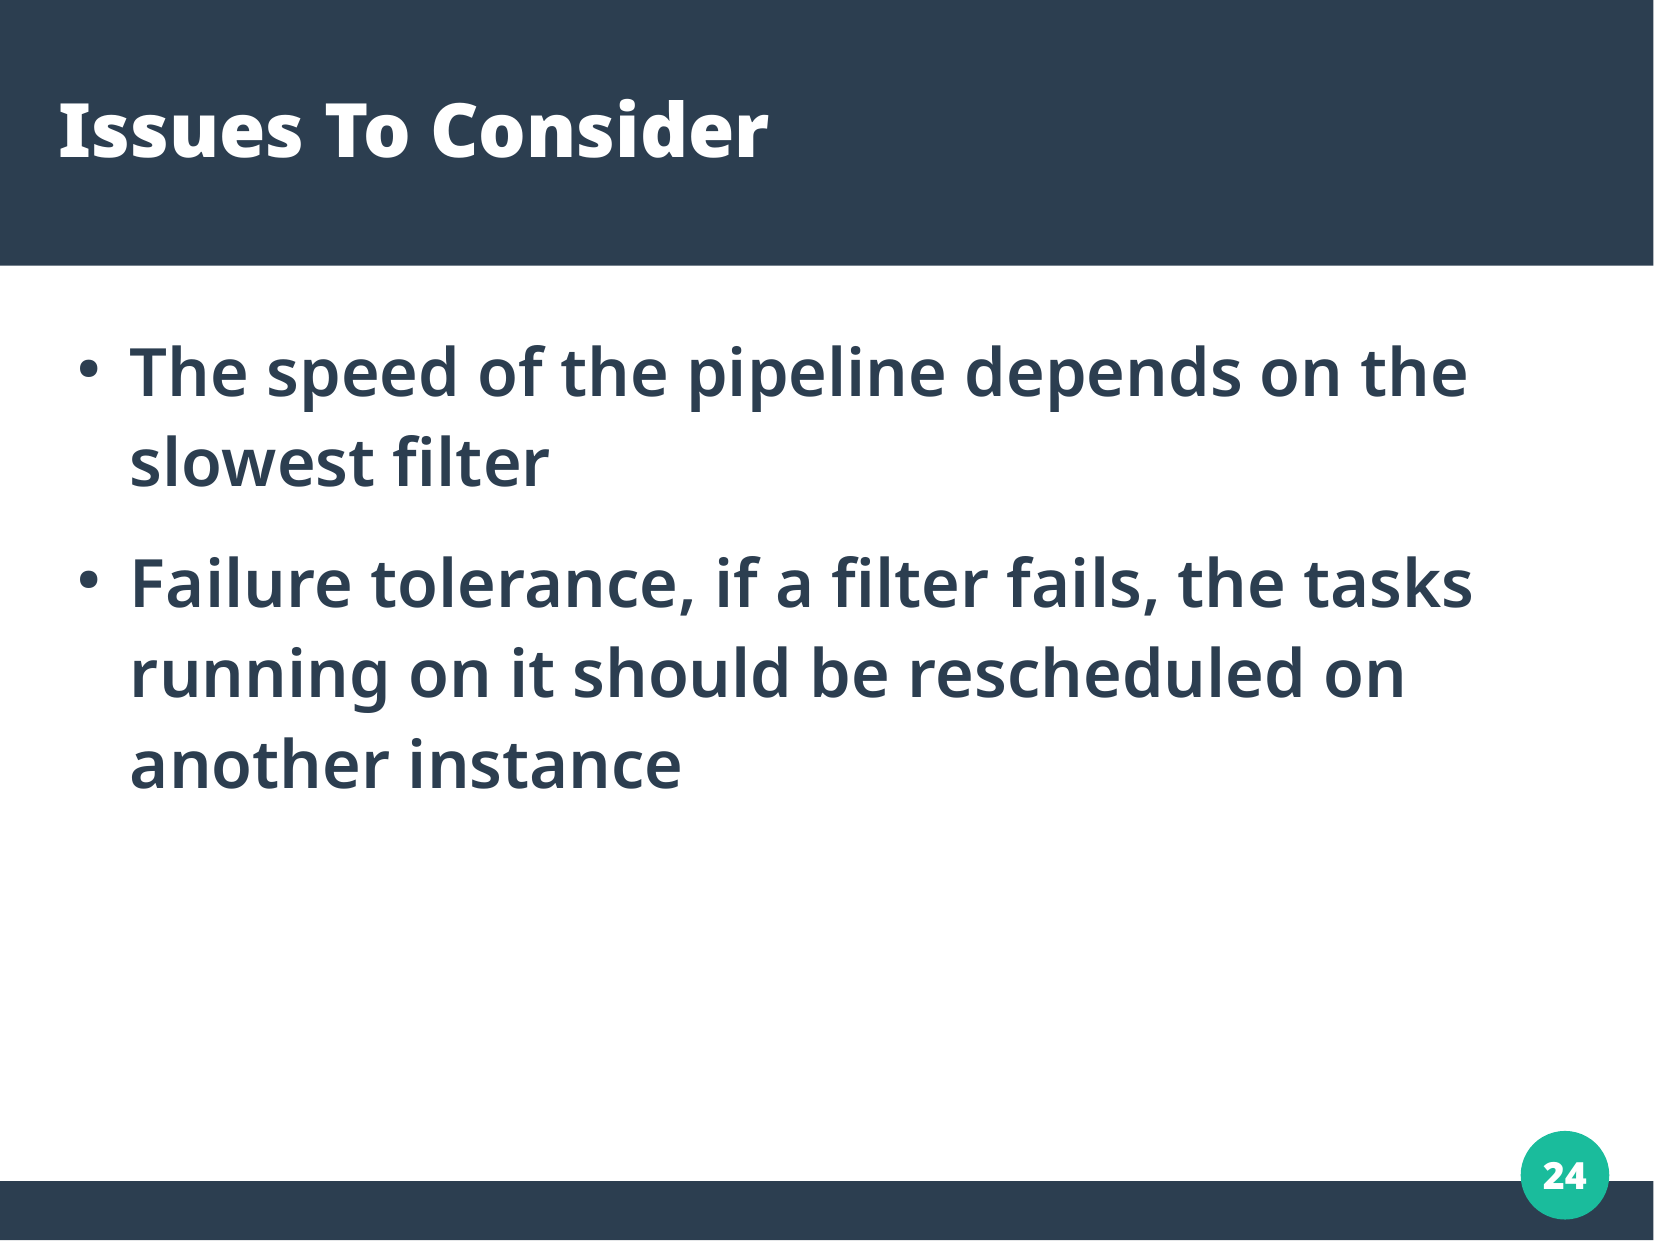

# Issues To Consider
The speed of the pipeline depends on the slowest filter
Failure tolerance, if a filter fails, the tasks running on it should be rescheduled on another instance
24